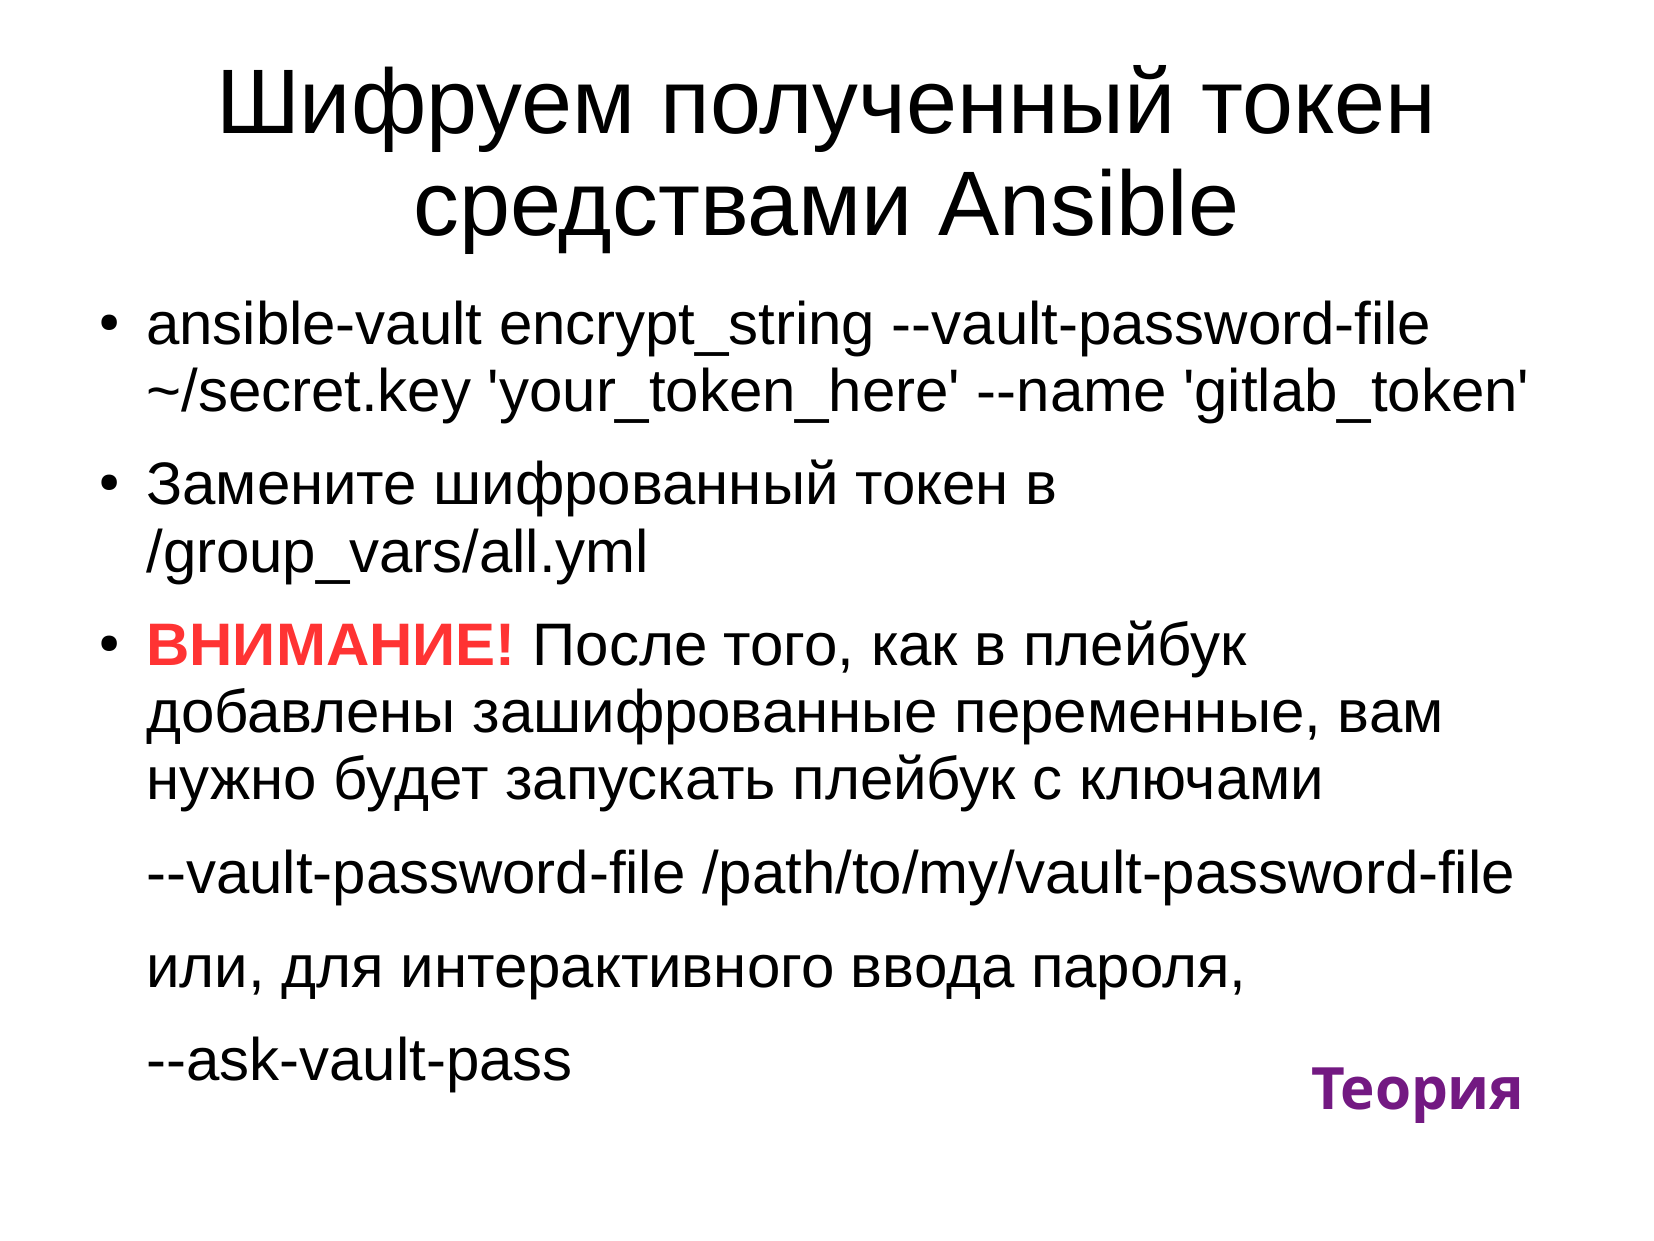

# Шифруем полученный токен средствами Ansible
ansible-vault encrypt_string --vault-password-file ~/secret.key 'your_token_here' --name 'gitlab_token'
Замените шифрованный токен в /group_vars/all.yml
ВНИМАНИЕ! После того, как в плейбук добавлены зашифрованные переменные, вам нужно будет запускать плейбук с ключами
--vault-password-file /path/to/my/vault-password-file
или, для интерактивного ввода пароля,
--ask-vault-pass
Теория